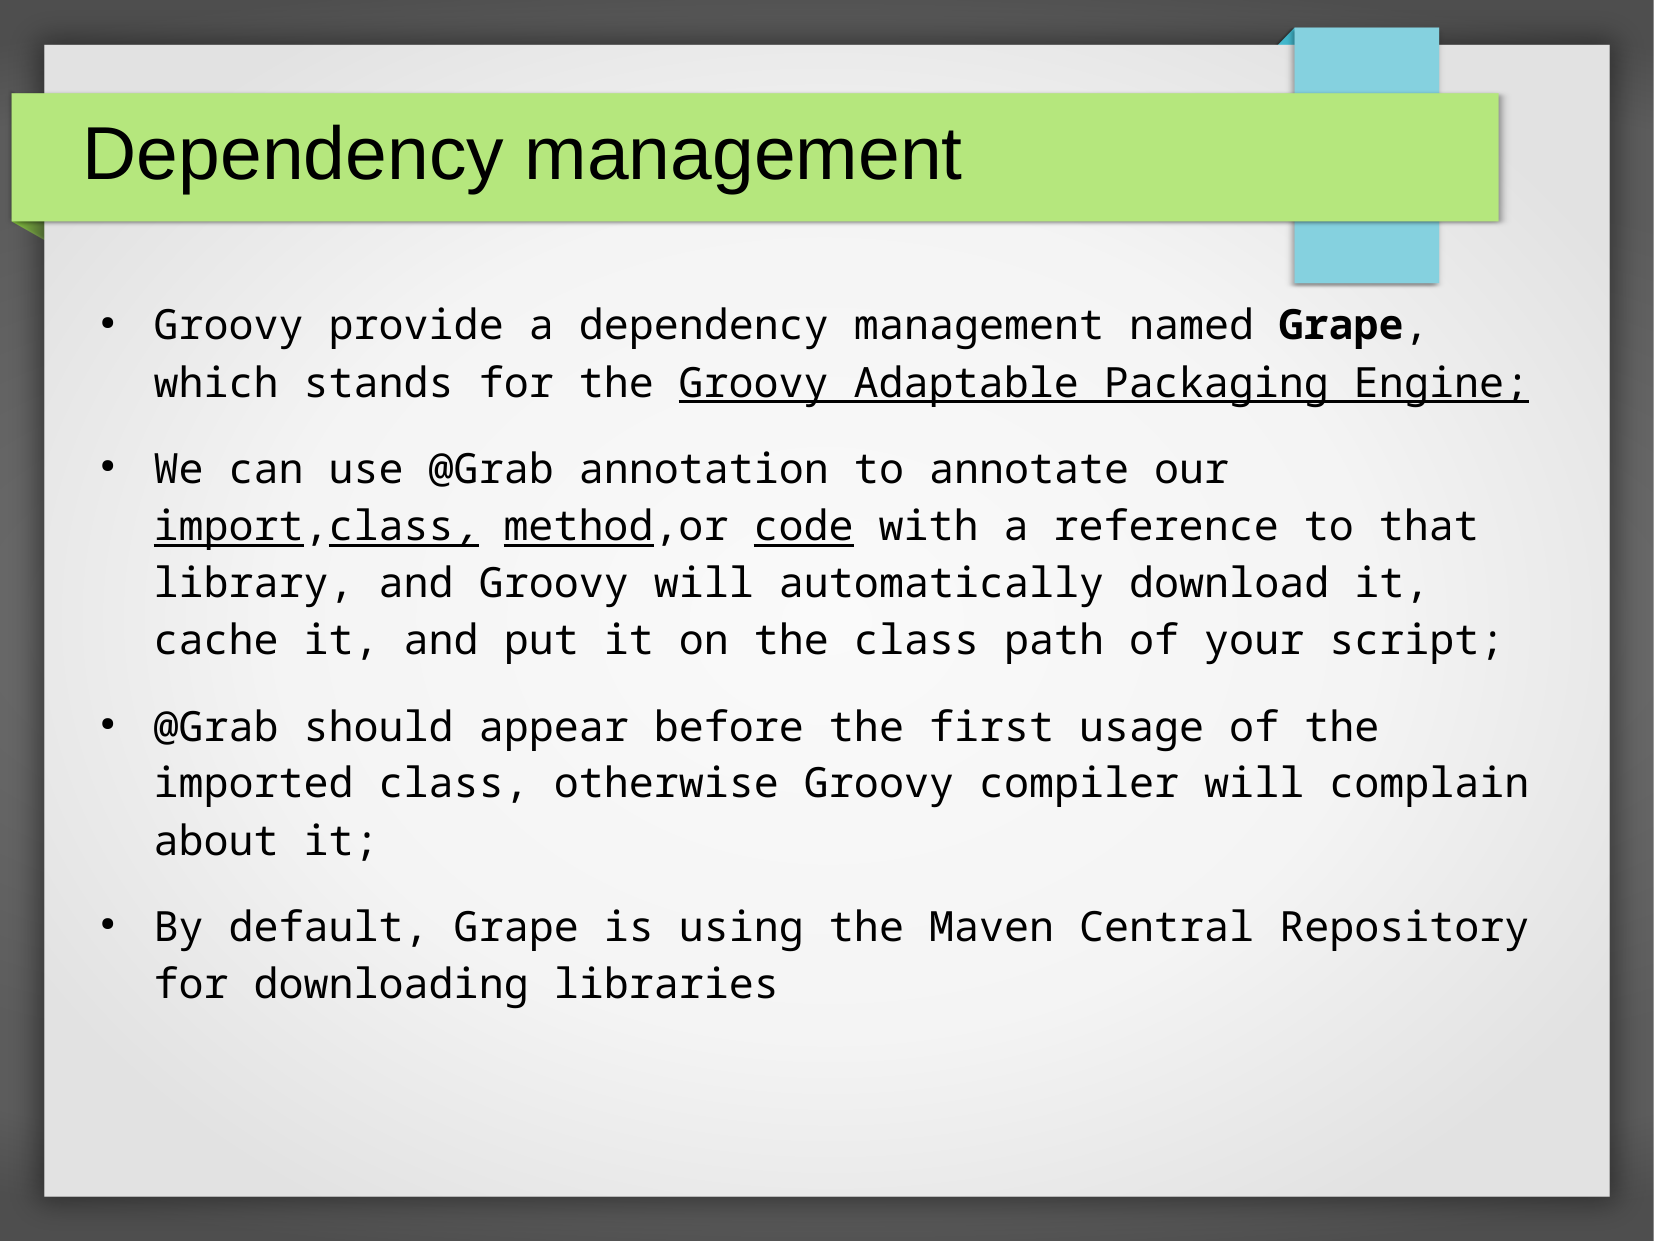

# Dependency management
Groovy provide a dependency management named Grape, which stands for the Groovy Adaptable Packaging Engine;
We can use @Grab annotation to annotate our import,class, method,or code with a reference to that library, and Groovy will automatically download it, cache it, and put it on the class path of your script;
@Grab should appear before the first usage of the imported class, otherwise Groovy compiler will complain about it;
By default, Grape is using the Maven Central Repository for downloading libraries